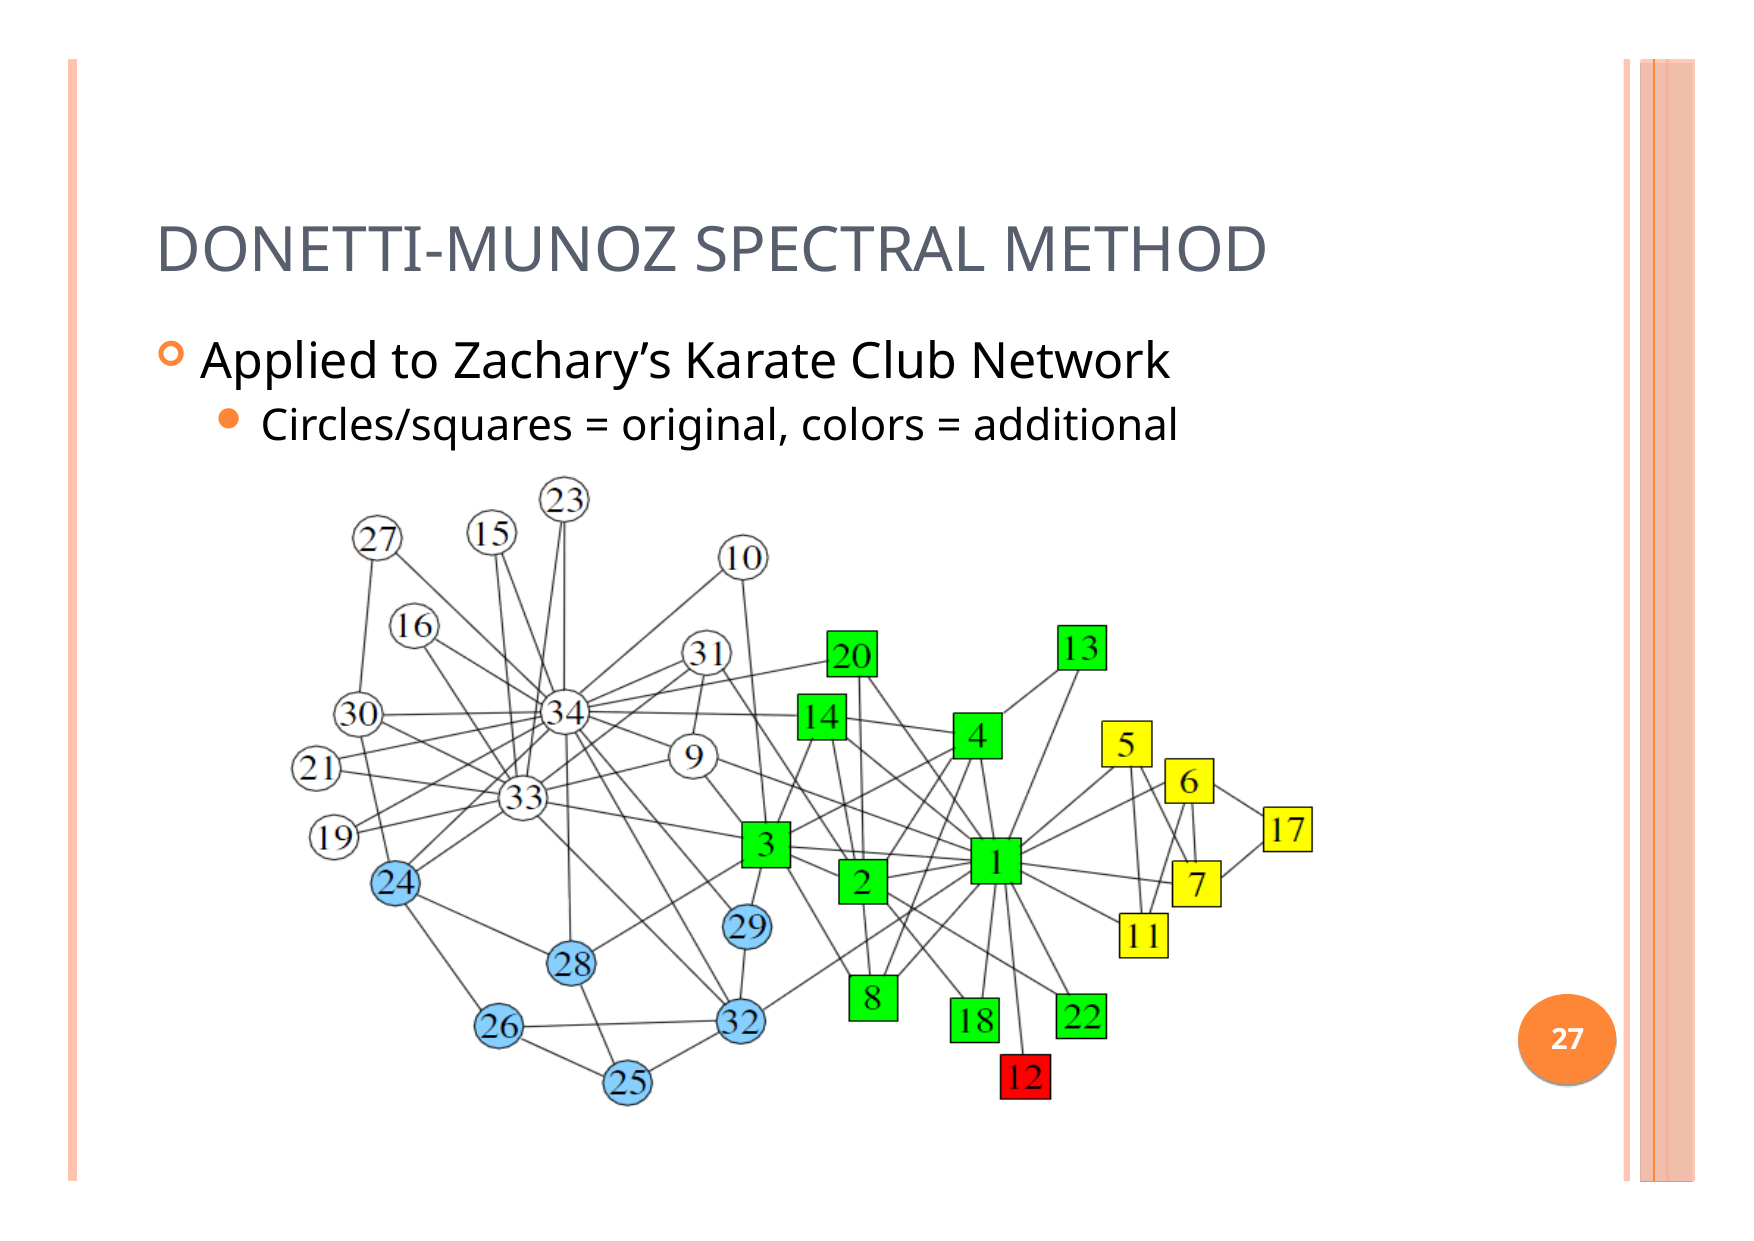

# Donetti-Munoz Spectral Method
Applied to Zachary’s Karate Club Network
Circles/squares = original, colors = additional